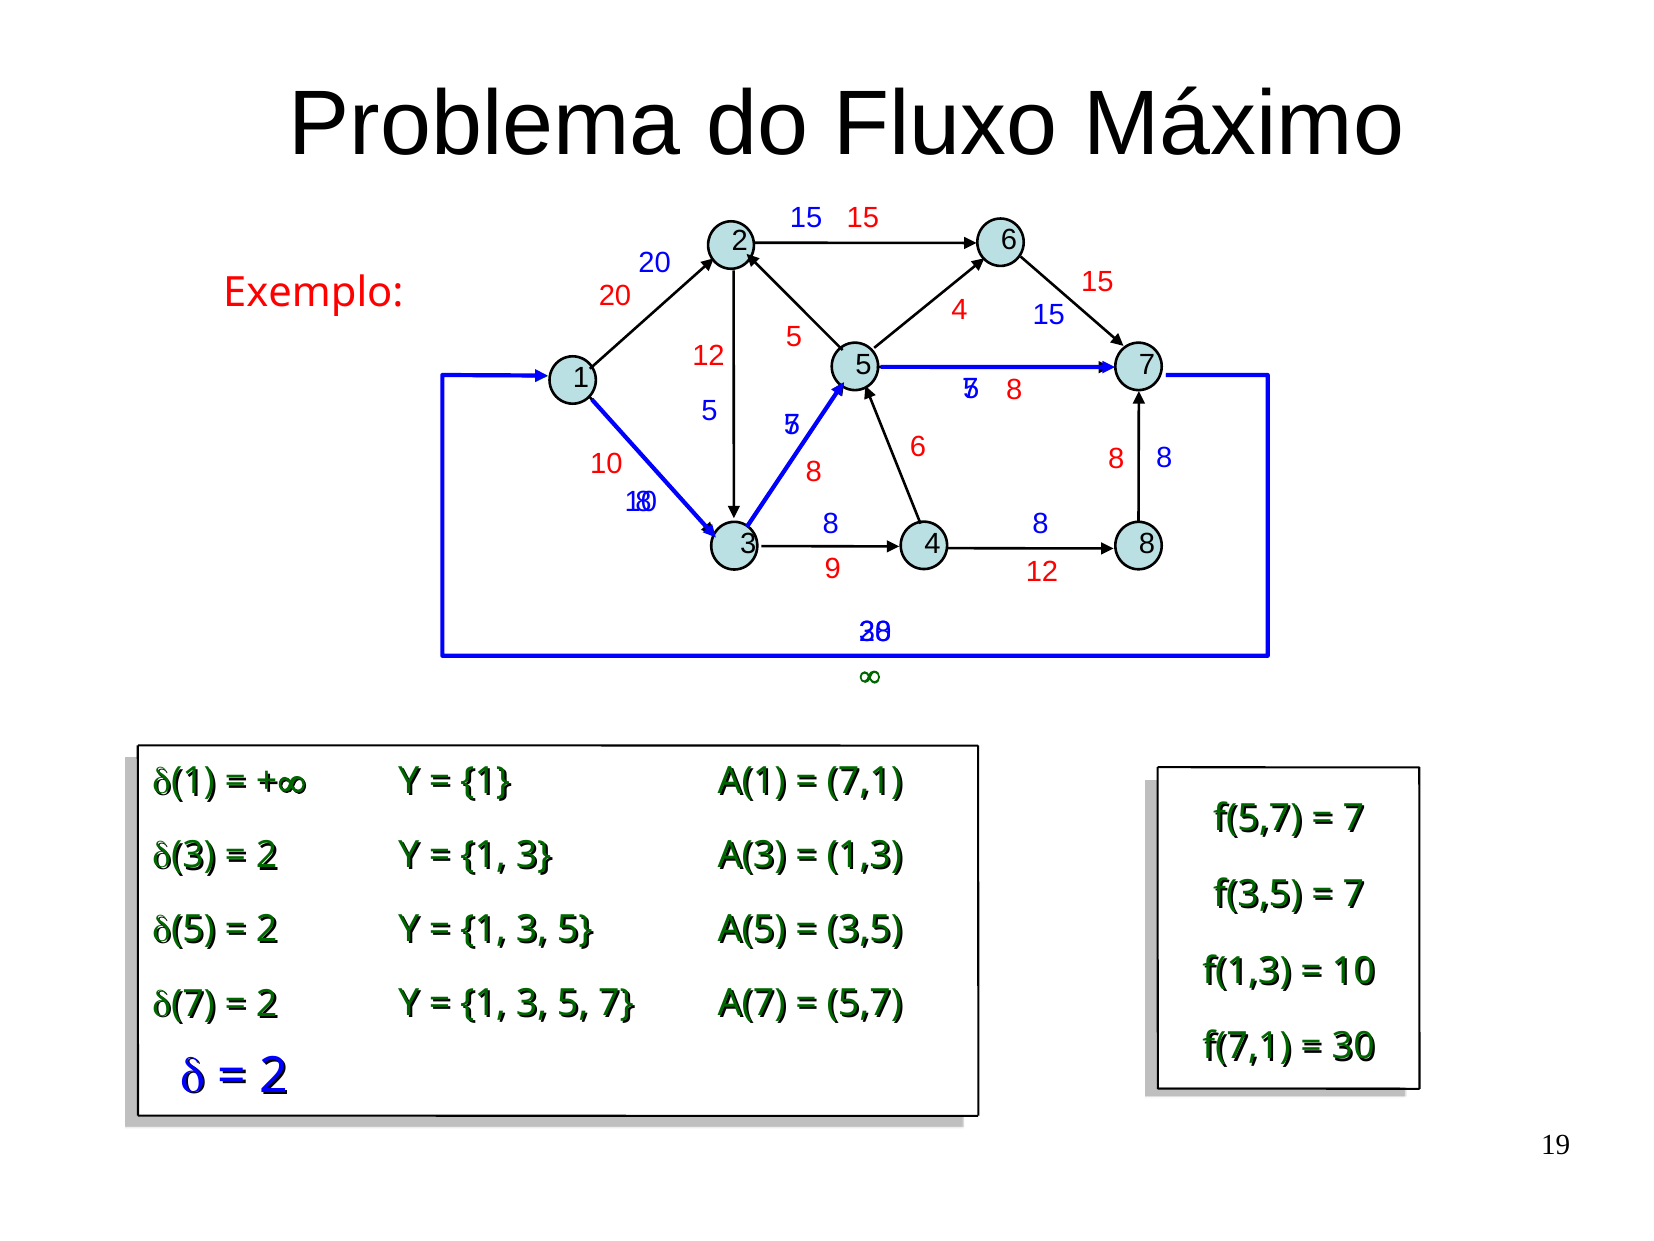

# Problema do Fluxo Máximo
15
15
6
2
20
	Exemplo:
15
20
4
15
5
12
5
7
1
7
5
8
5
5
7
6
8
8
10
8
10
8
8
8
3
4
8
9
12
28
30

(1) = +
Y = {1}
A(1) = (7,1)‏
f(5,7) = 7
(3) = 2
Y = {1, 3}
A(3) = (1,3)‏
f(3,5) = 7
(5) = 2
Y = {1, 3, 5}
A(5) = (3,5)‏
f(1,3) = 10
(7) = 2
Y = {1, 3, 5, 7}
A(7) = (5,7)‏
f(7,1) = 30
 = 2
19